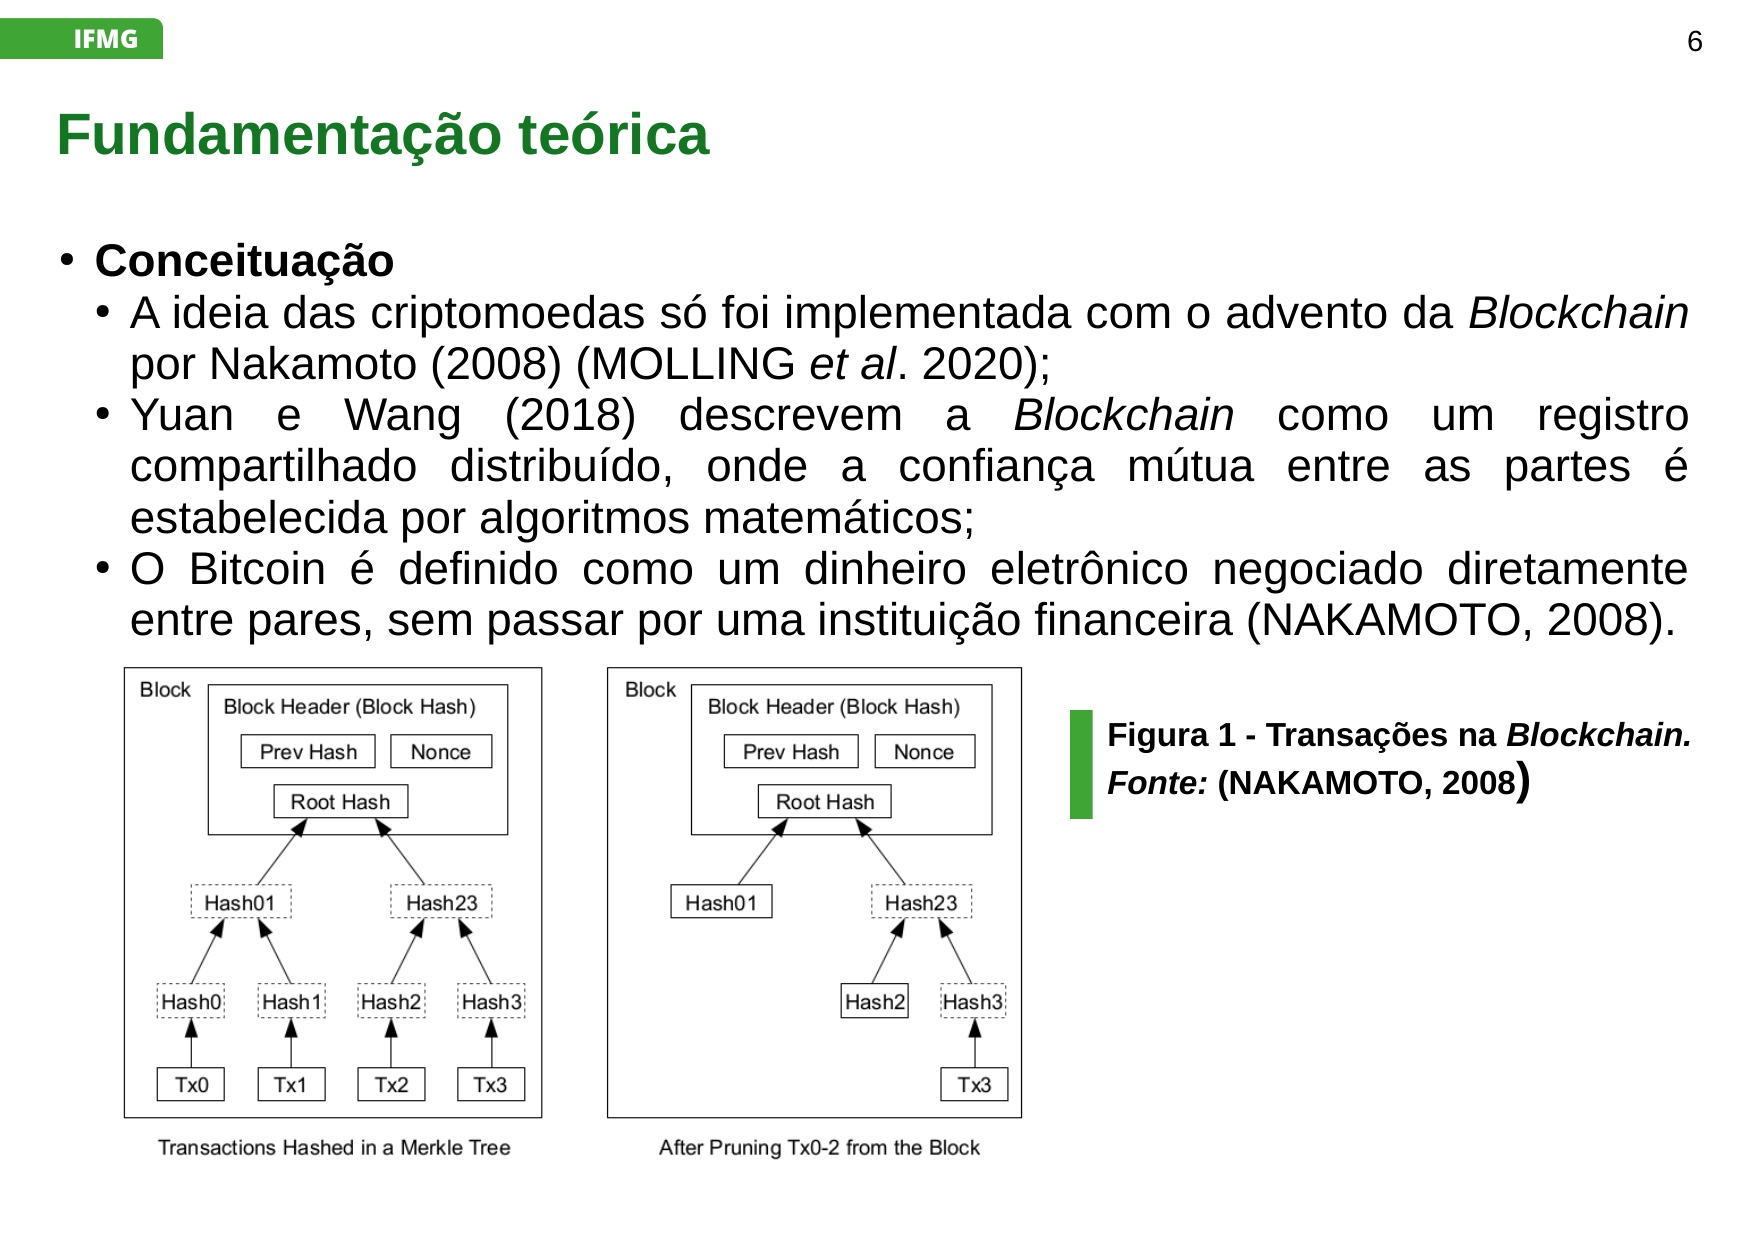

Fundamentação teórica
Conceituação
A ideia das criptomoedas só foi implementada com o advento da Blockchain por Nakamoto (2008) (MOLLING et al. 2020);
Yuan e Wang (2018) descrevem a Blockchain como um registro compartilhado distribuído, onde a confiança mútua entre as partes é estabelecida por algoritmos matemáticos;
O Bitcoin é definido como um dinheiro eletrônico negociado diretamente entre pares, sem passar por uma instituição financeira (NAKAMOTO, 2008).
Figura 1 - Transações na Blockchain.
Fonte: (NAKAMOTO, 2008)